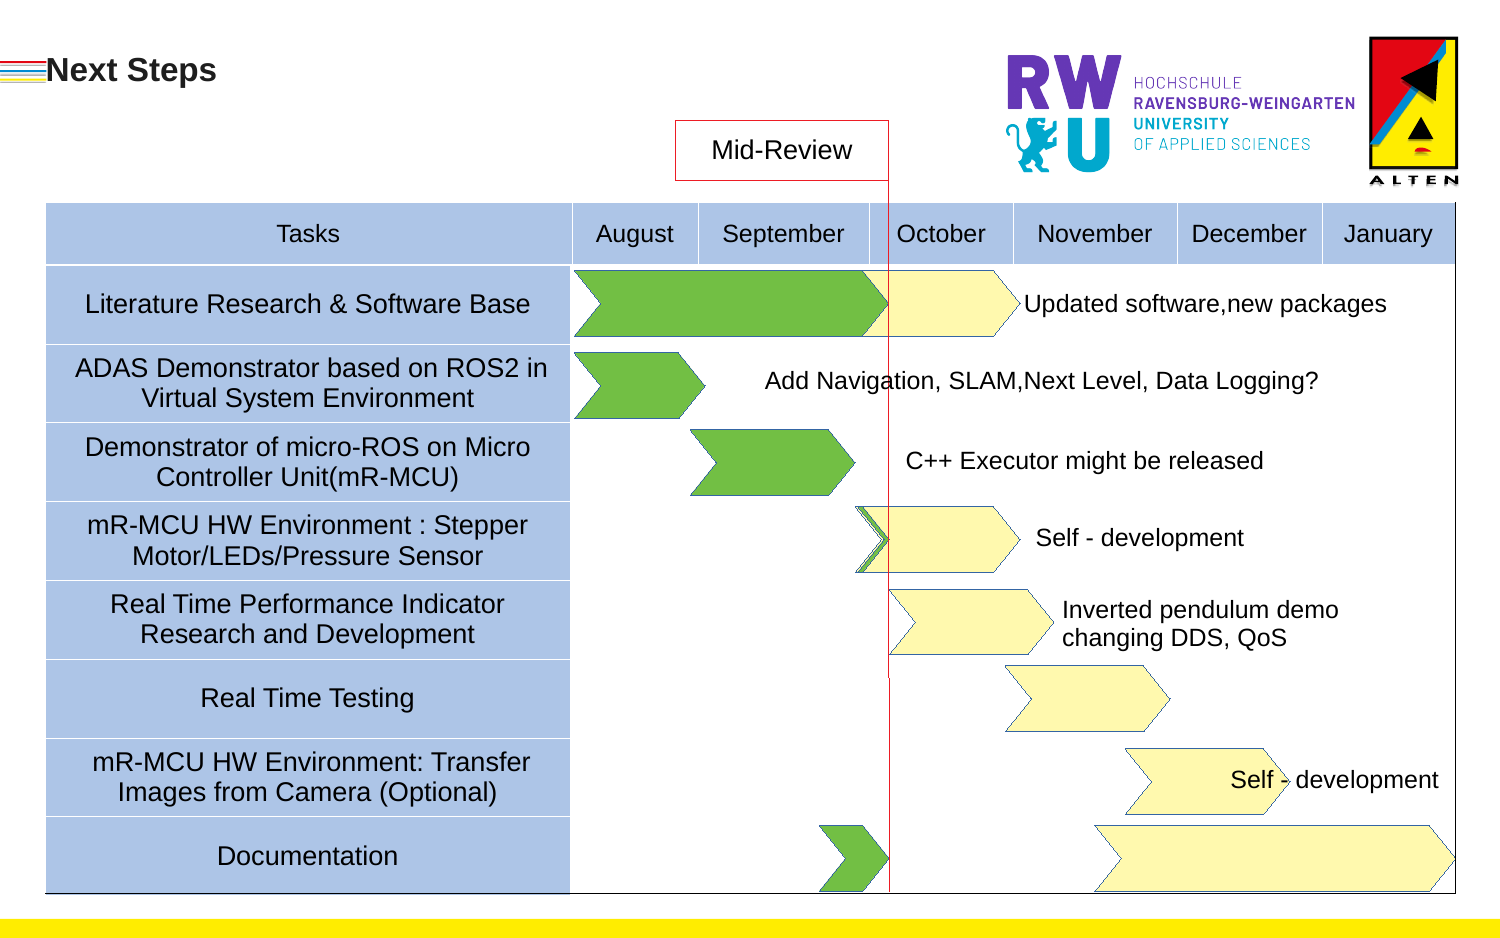

# Next Steps
Mid-Review
| Tasks | August | September | October | November | December | January |
| --- | --- | --- | --- | --- | --- | --- |
| Literature Research & Software Base |
| --- |
| ADAS Demonstrator based on ROS2 in Virtual System Environment |
| Demonstrator of micro-ROS on Micro Controller Unit(mR-MCU) |
| mR-MCU HW Environment : Stepper Motor/LEDs/Pressure Sensor |
| Real Time Performance Indicator Research and Development |
| Real Time Testing |
| mR-MCU HW Environment: Transfer Images from Camera (Optional) |
| Documentation |
Updated software,new packages
Add Navigation, SLAM,Next Level, Data Logging?
C++ Executor might be released
Self - development
Inverted pendulum demo changing DDS, QoS
Self - development